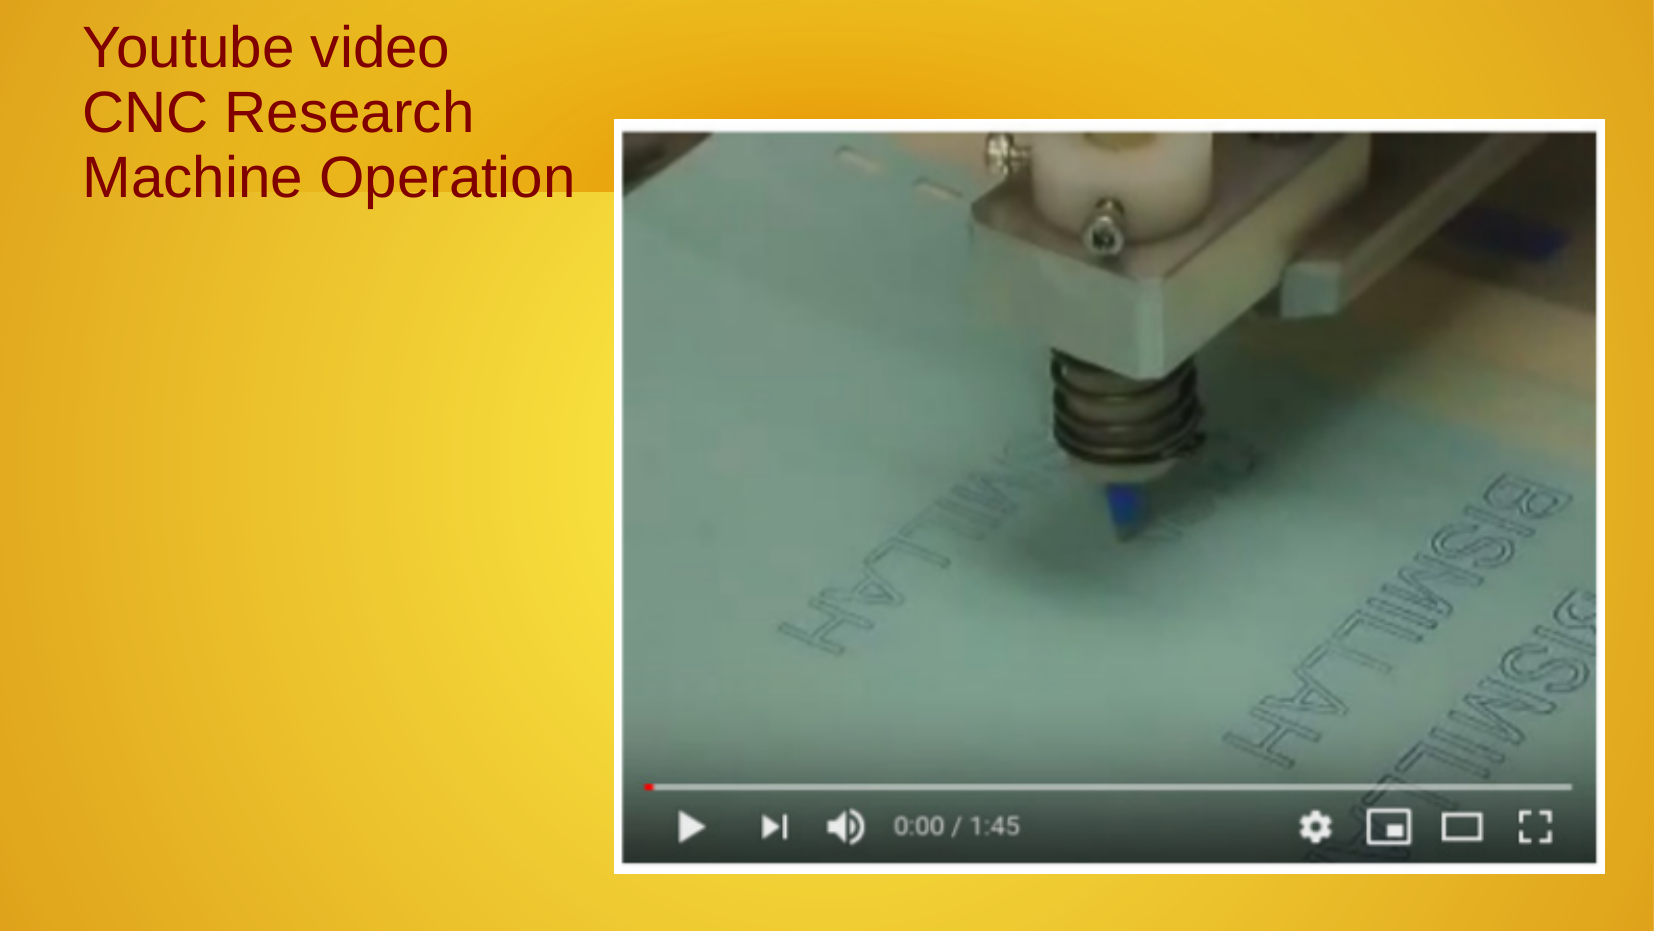

# Youtube video CNC Research Machine Operation